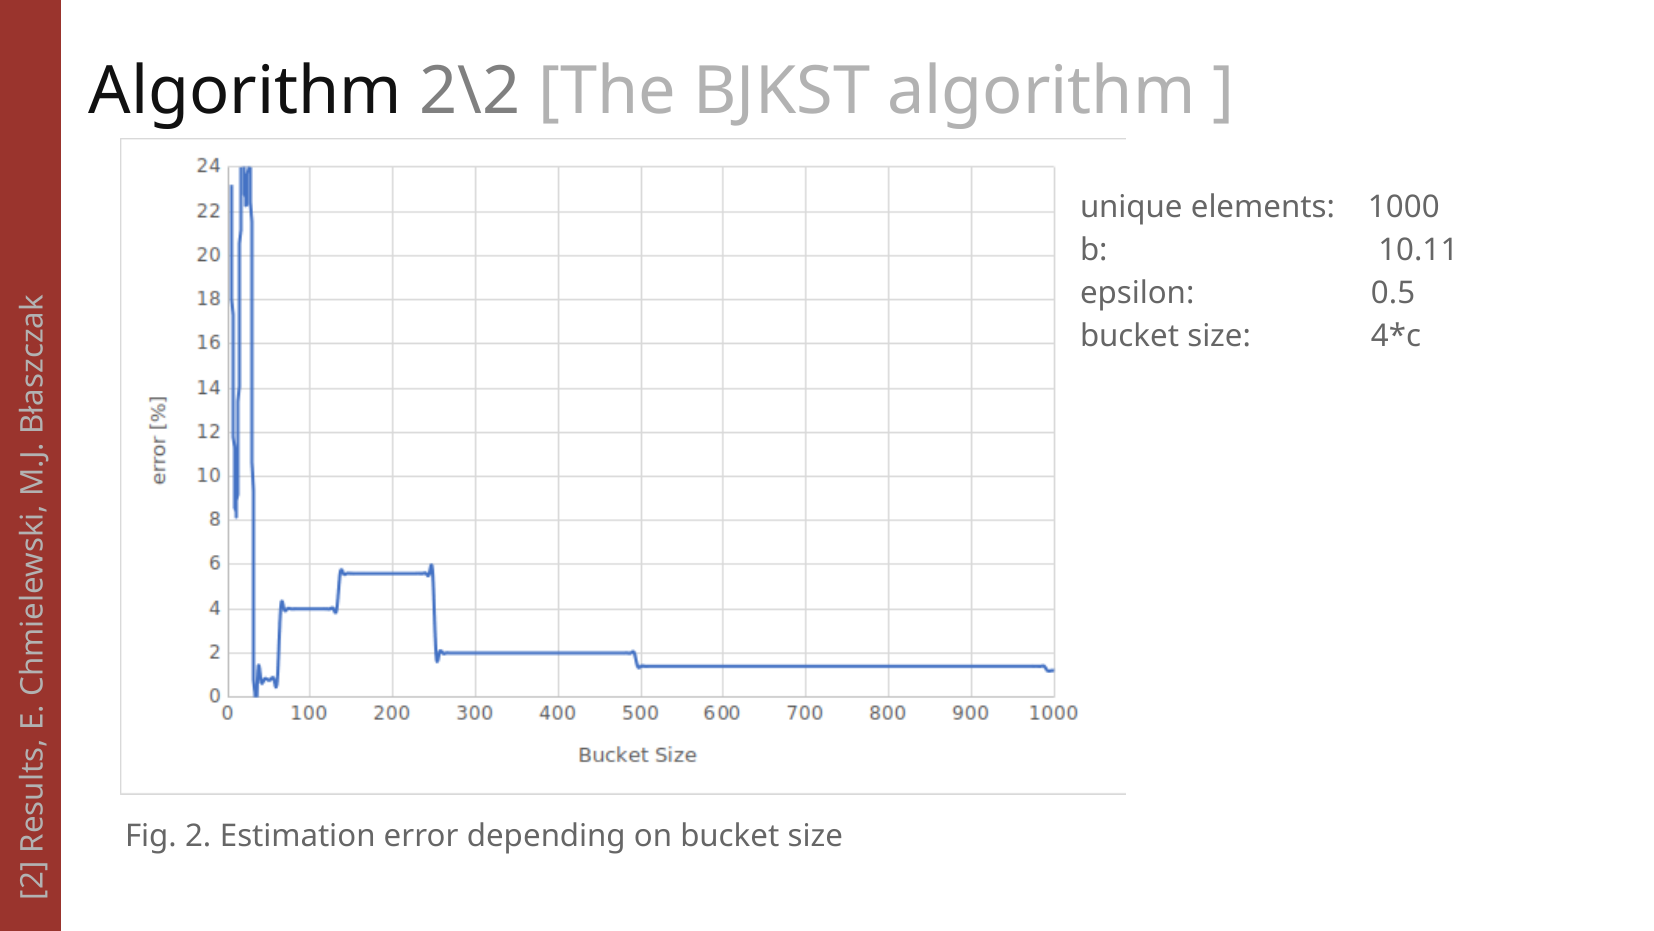

# Algorithm 2\2 [The BJKST algorithm ]
unique elements: 1000
b:		 10.11
epsilon:		 0.5
bucket size:	 4*c
[2] Results, E. Chmielewski, M.J. Błaszczak
Fig. 2. Estimation error depending on bucket size